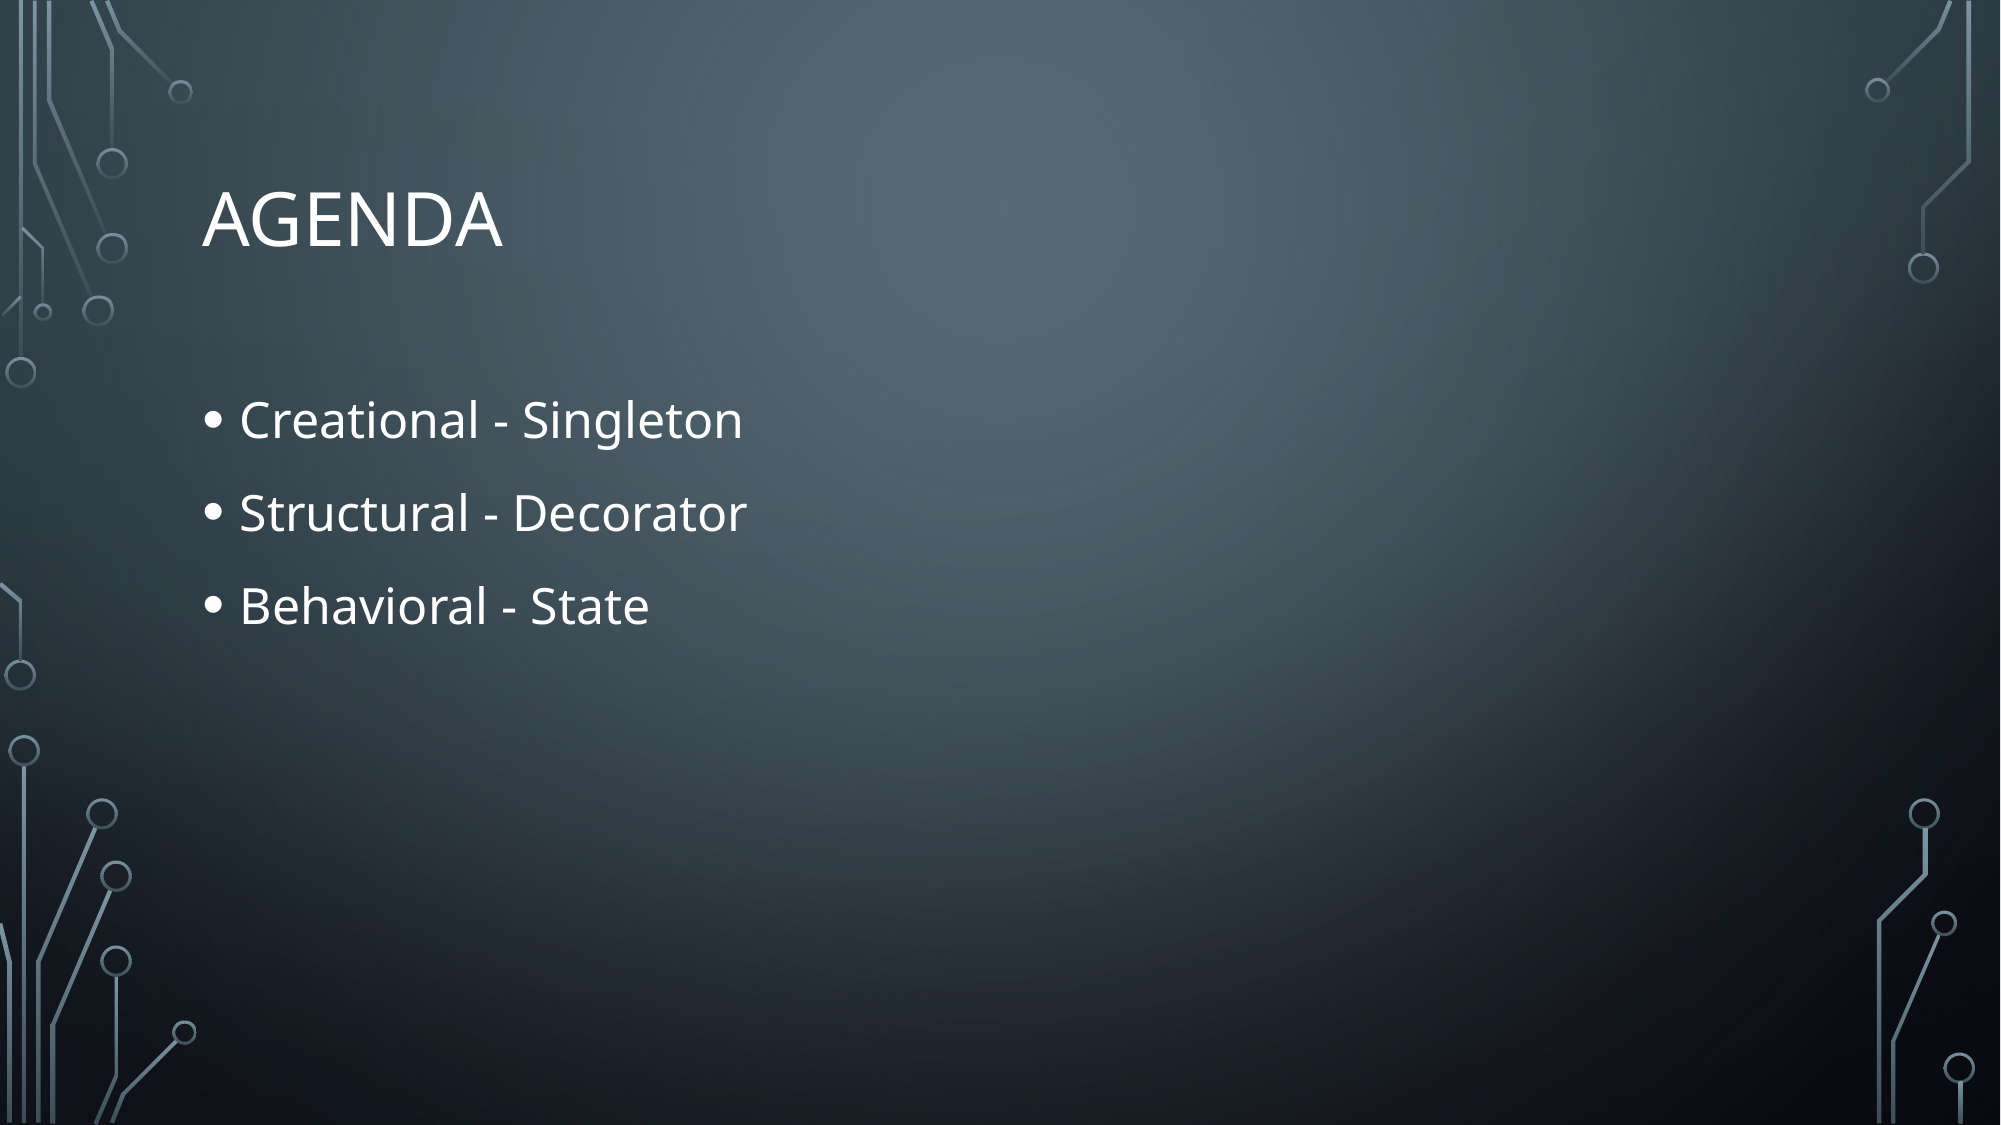

# Agenda
Creational - Singleton
Structural - Decorator
Behavioral - State